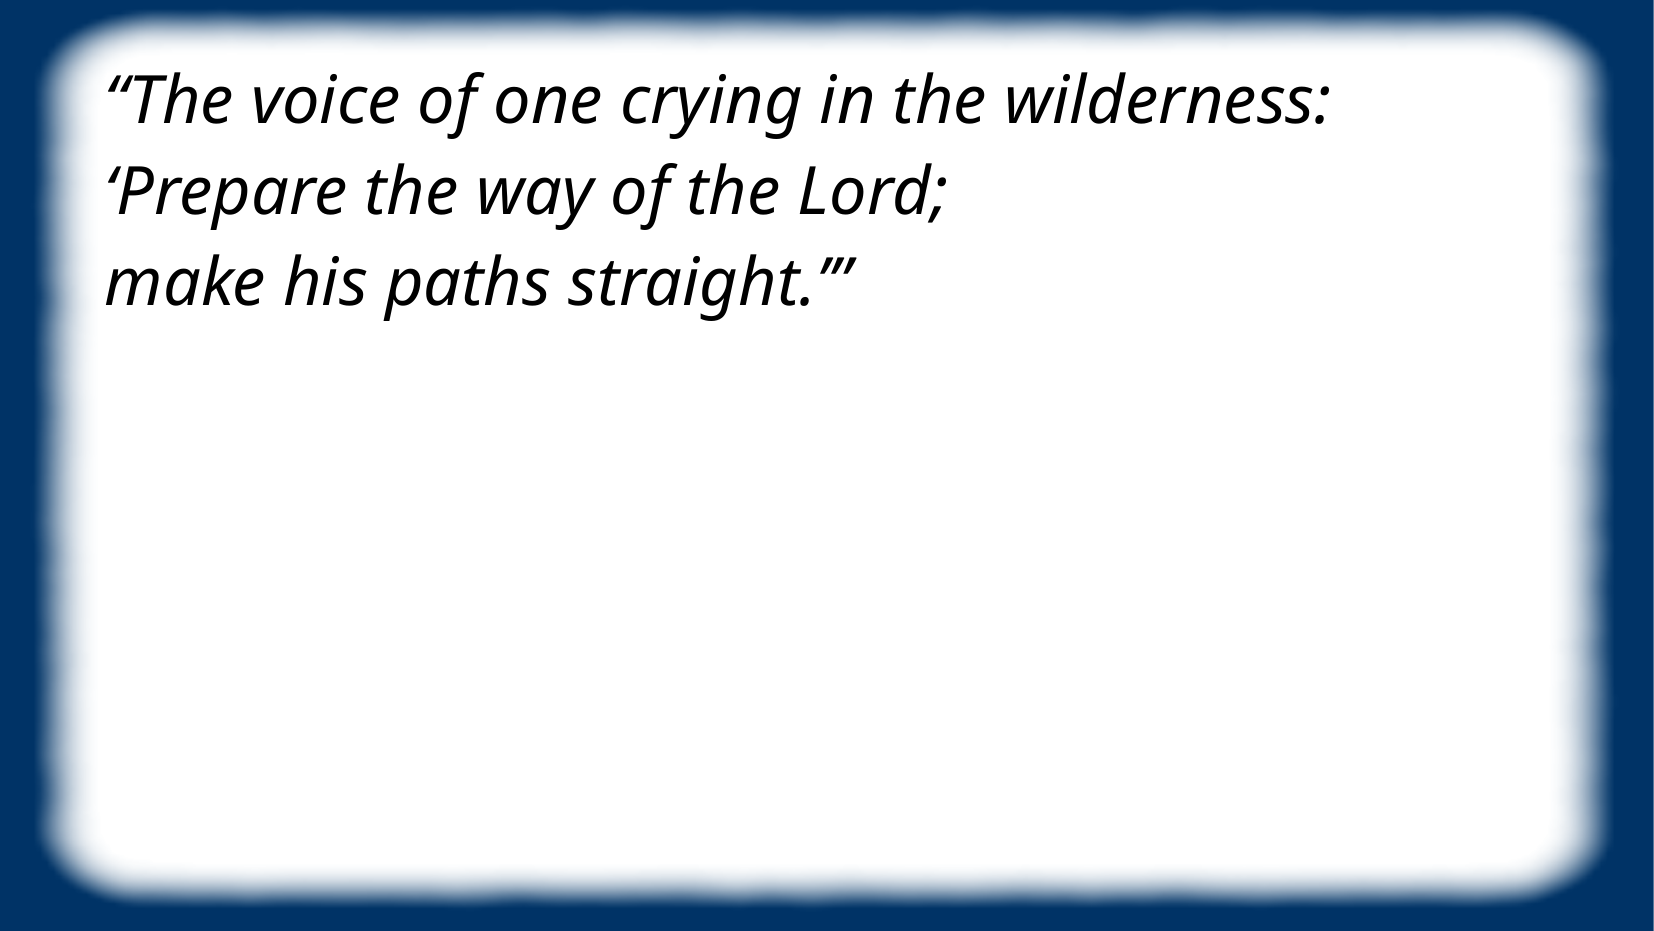

“The voice of one crying in the wilderness:
‘Prepare the way of the Lord;
make his paths straight.’”